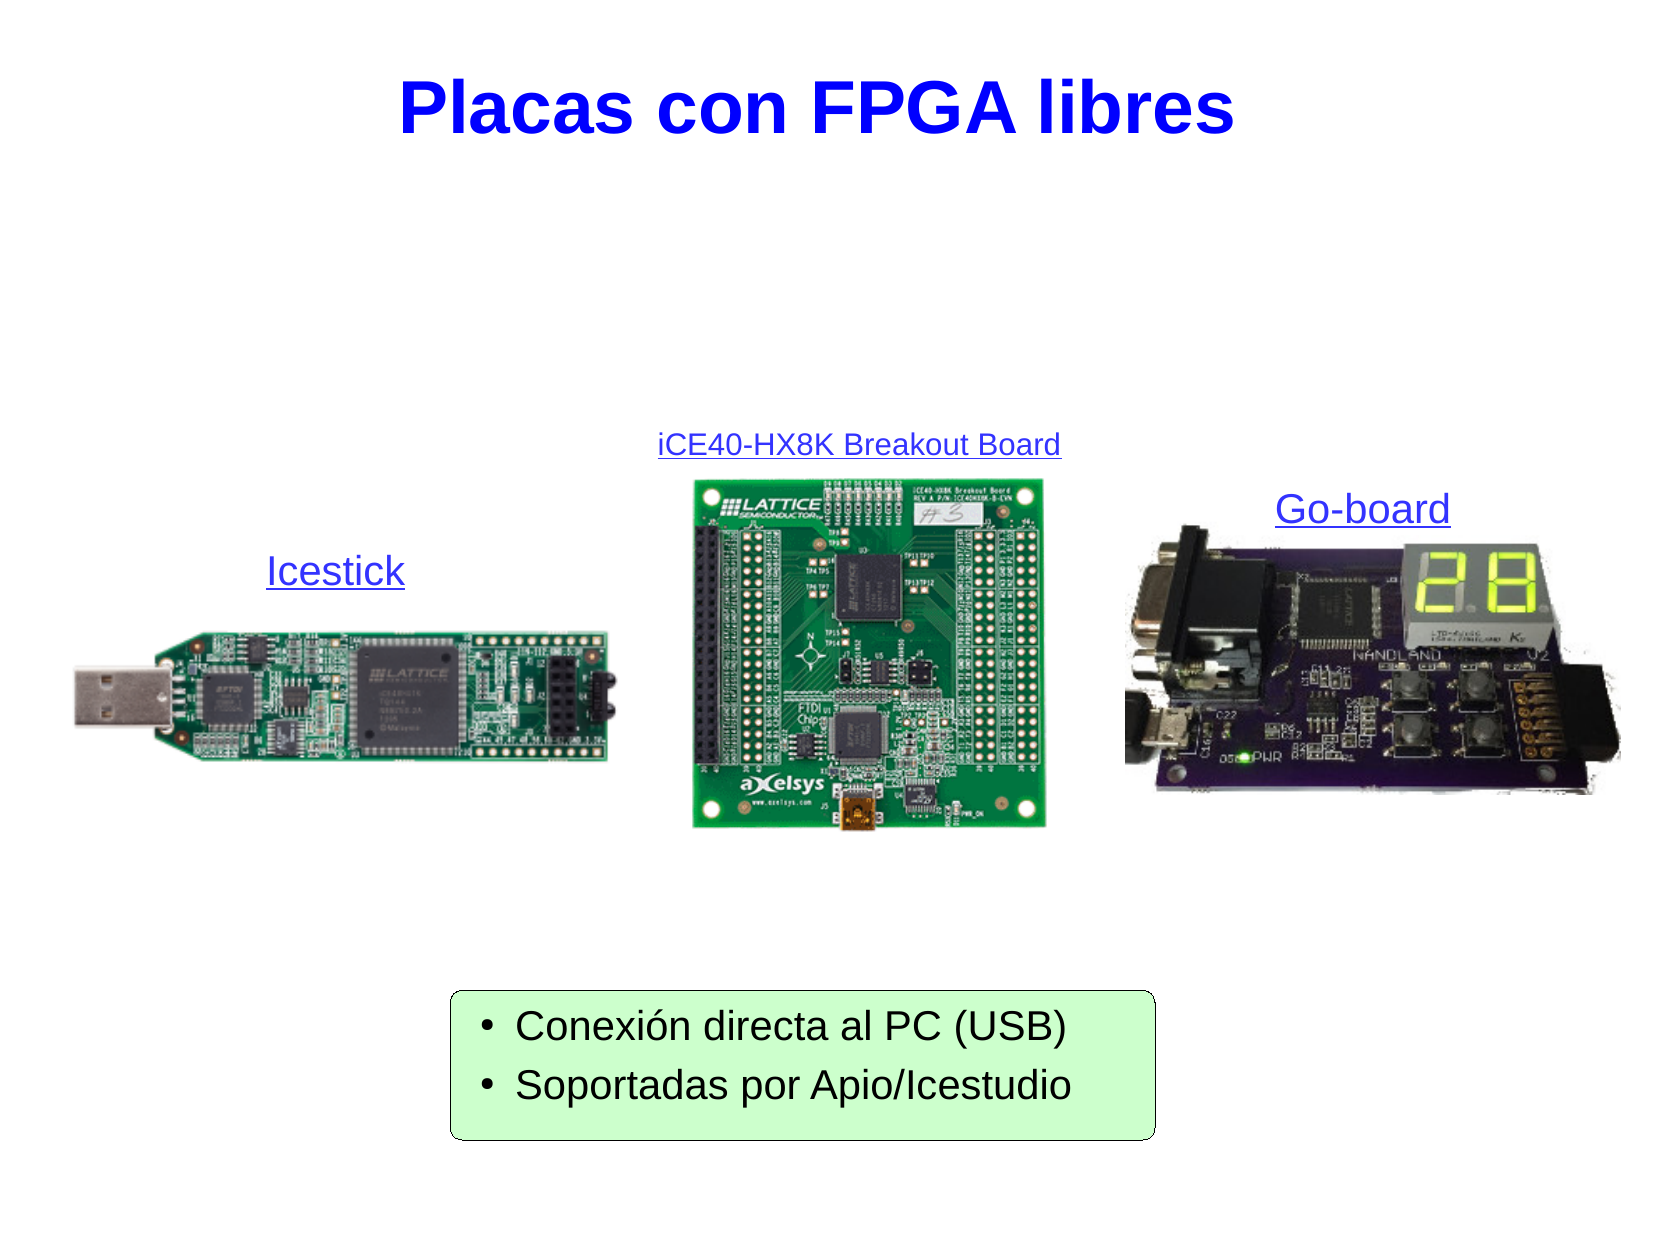

Placas con FPGA libres
iCE40-HX8K Breakout Board
Go-board
Icestick
Conexión directa al PC (USB)
Soportadas por Apio/Icestudio